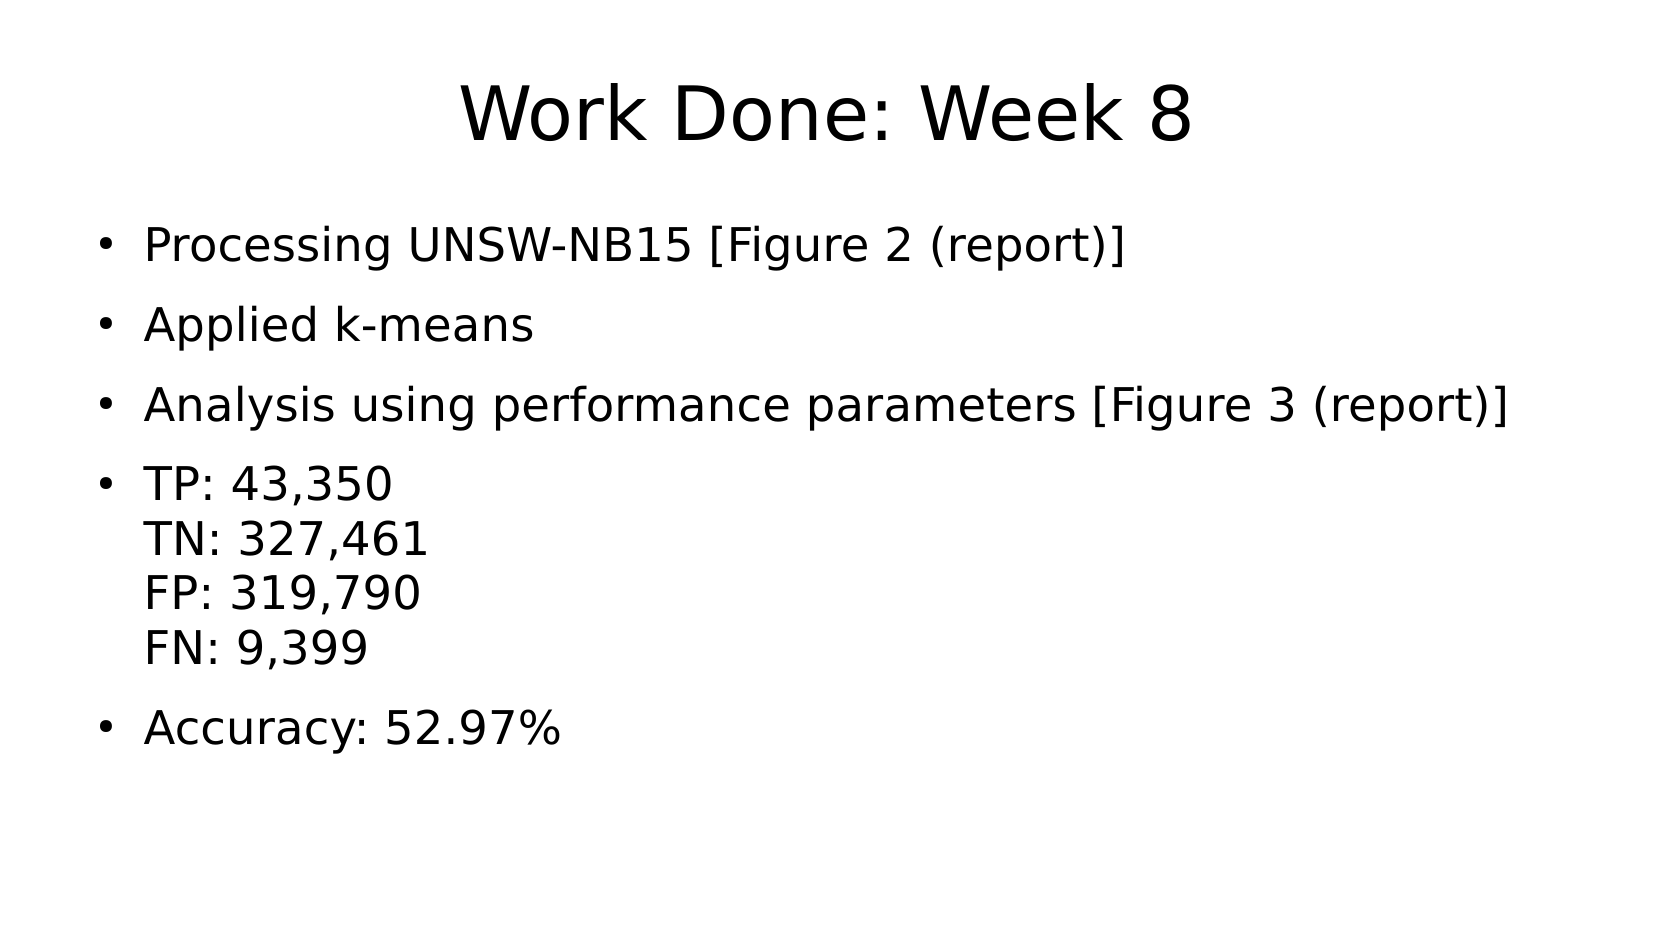

# Work Done: Week 8
Processing UNSW-NB15 [Figure 2 (report)]
Applied k-means
Analysis using performance parameters [Figure 3 (report)]
TP: 43,350
TN: 327,461
FP: 319,790
FN: 9,399
Accuracy: 52.97%